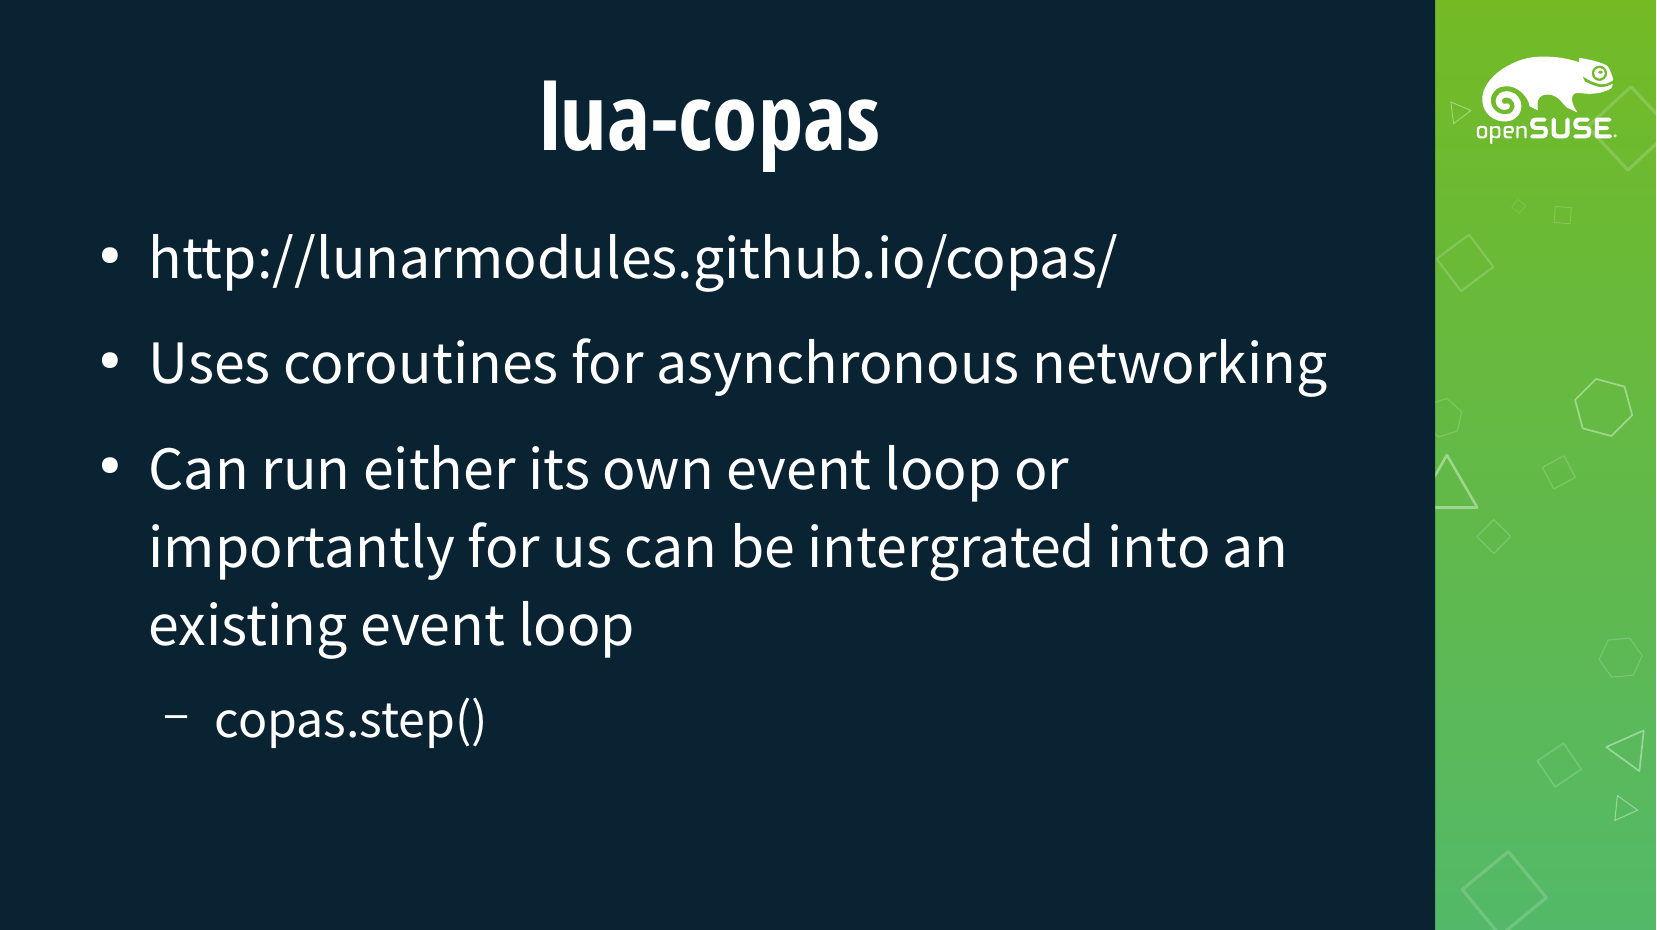

# lua-copas
http://lunarmodules.github.io/copas/
Uses coroutines for asynchronous networking
Can run either its own event loop or importantly for us can be intergrated into an existing event loop
copas.step()